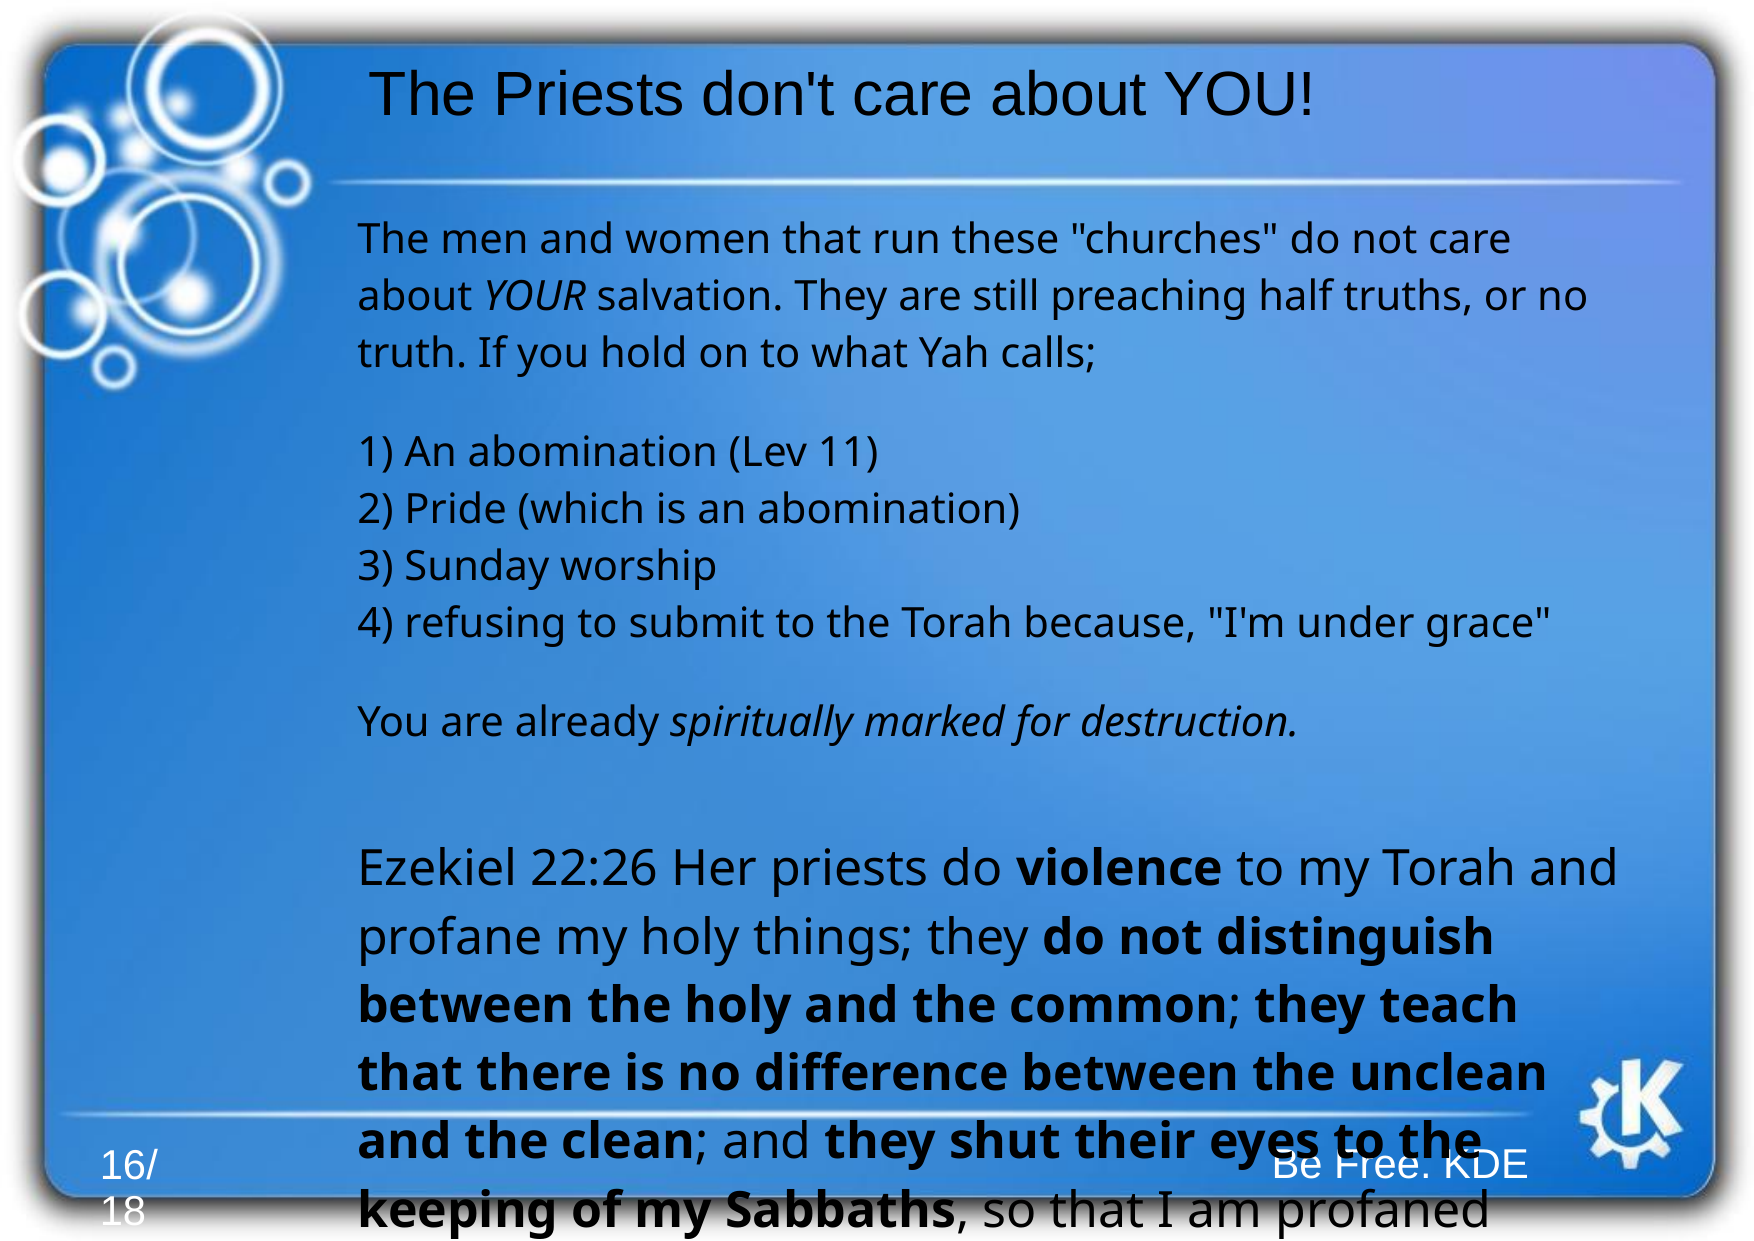

The Priests don't care about YOU!
The men and women that run these "churches" do not care about YOUR salvation. They are still preaching half truths, or no truth. If you hold on to what Yah calls;
1) An abomination (Lev 11)
2) Pride (which is an abomination)
3) Sunday worship
4) refusing to submit to the Torah because, "I'm under grace"
You are already spiritually marked for destruction.
Ezekiel 22:26 Her priests do violence to my Torah and profane my holy things; they do not distinguish between the holy and the common; they teach that there is no difference between the unclean and the clean; and they shut their eyes to the keeping of my Sabbaths, so that I am profaned among them.